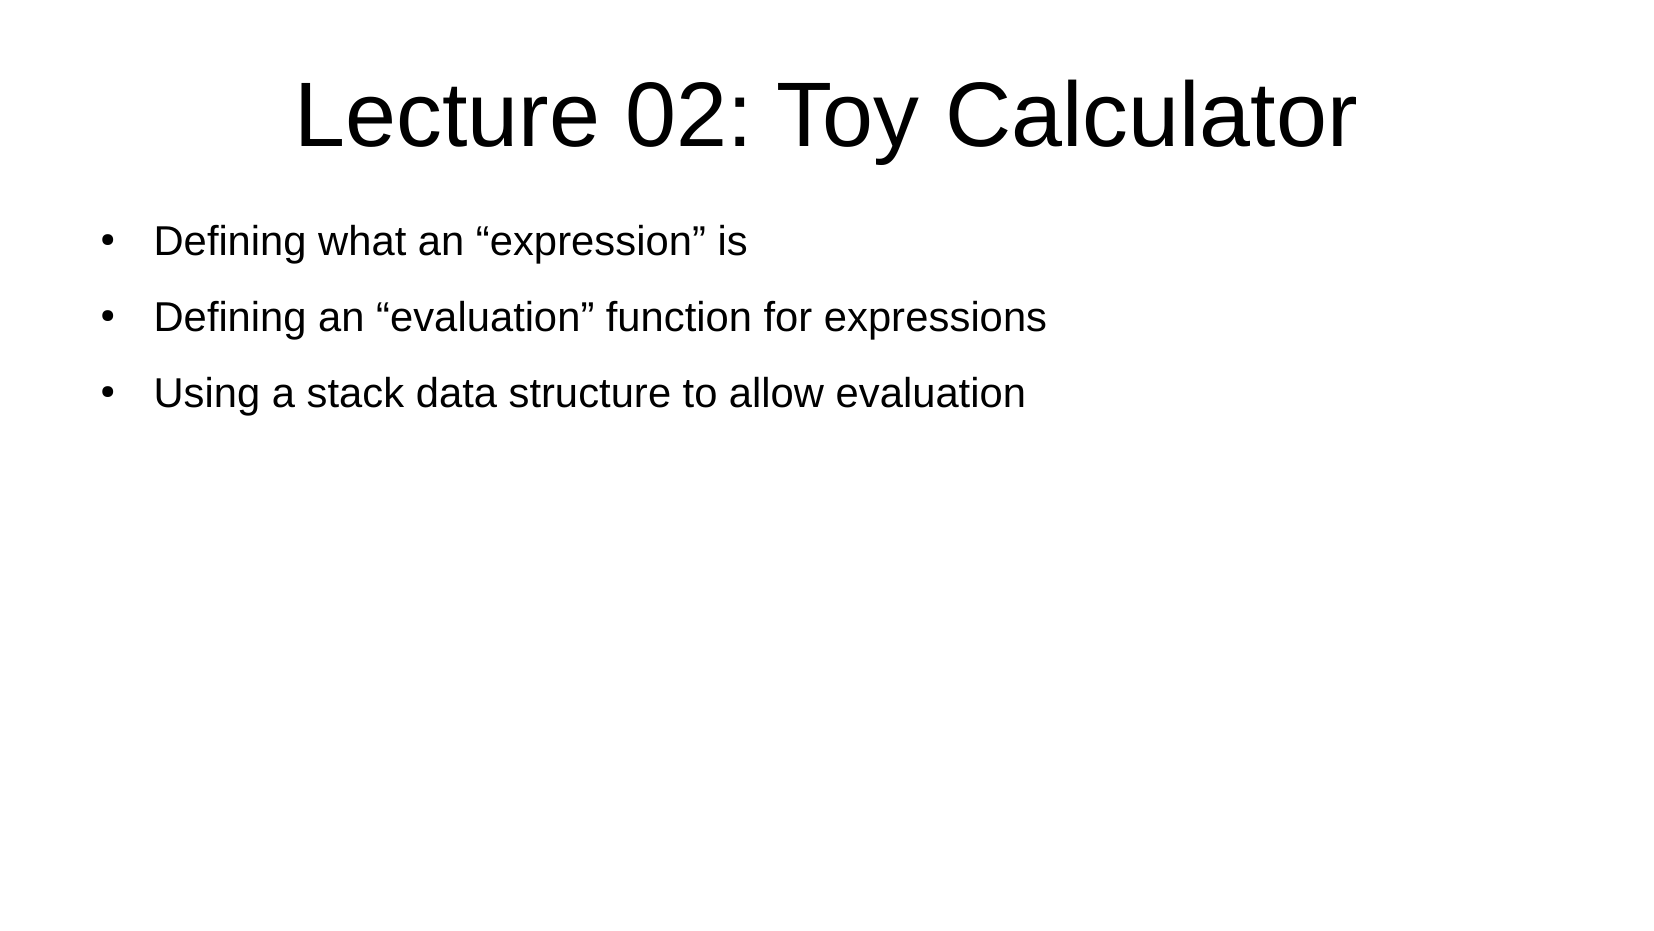

# Lecture 02: Toy Calculator
Defining what an “expression” is
Defining an “evaluation” function for expressions
Using a stack data structure to allow evaluation